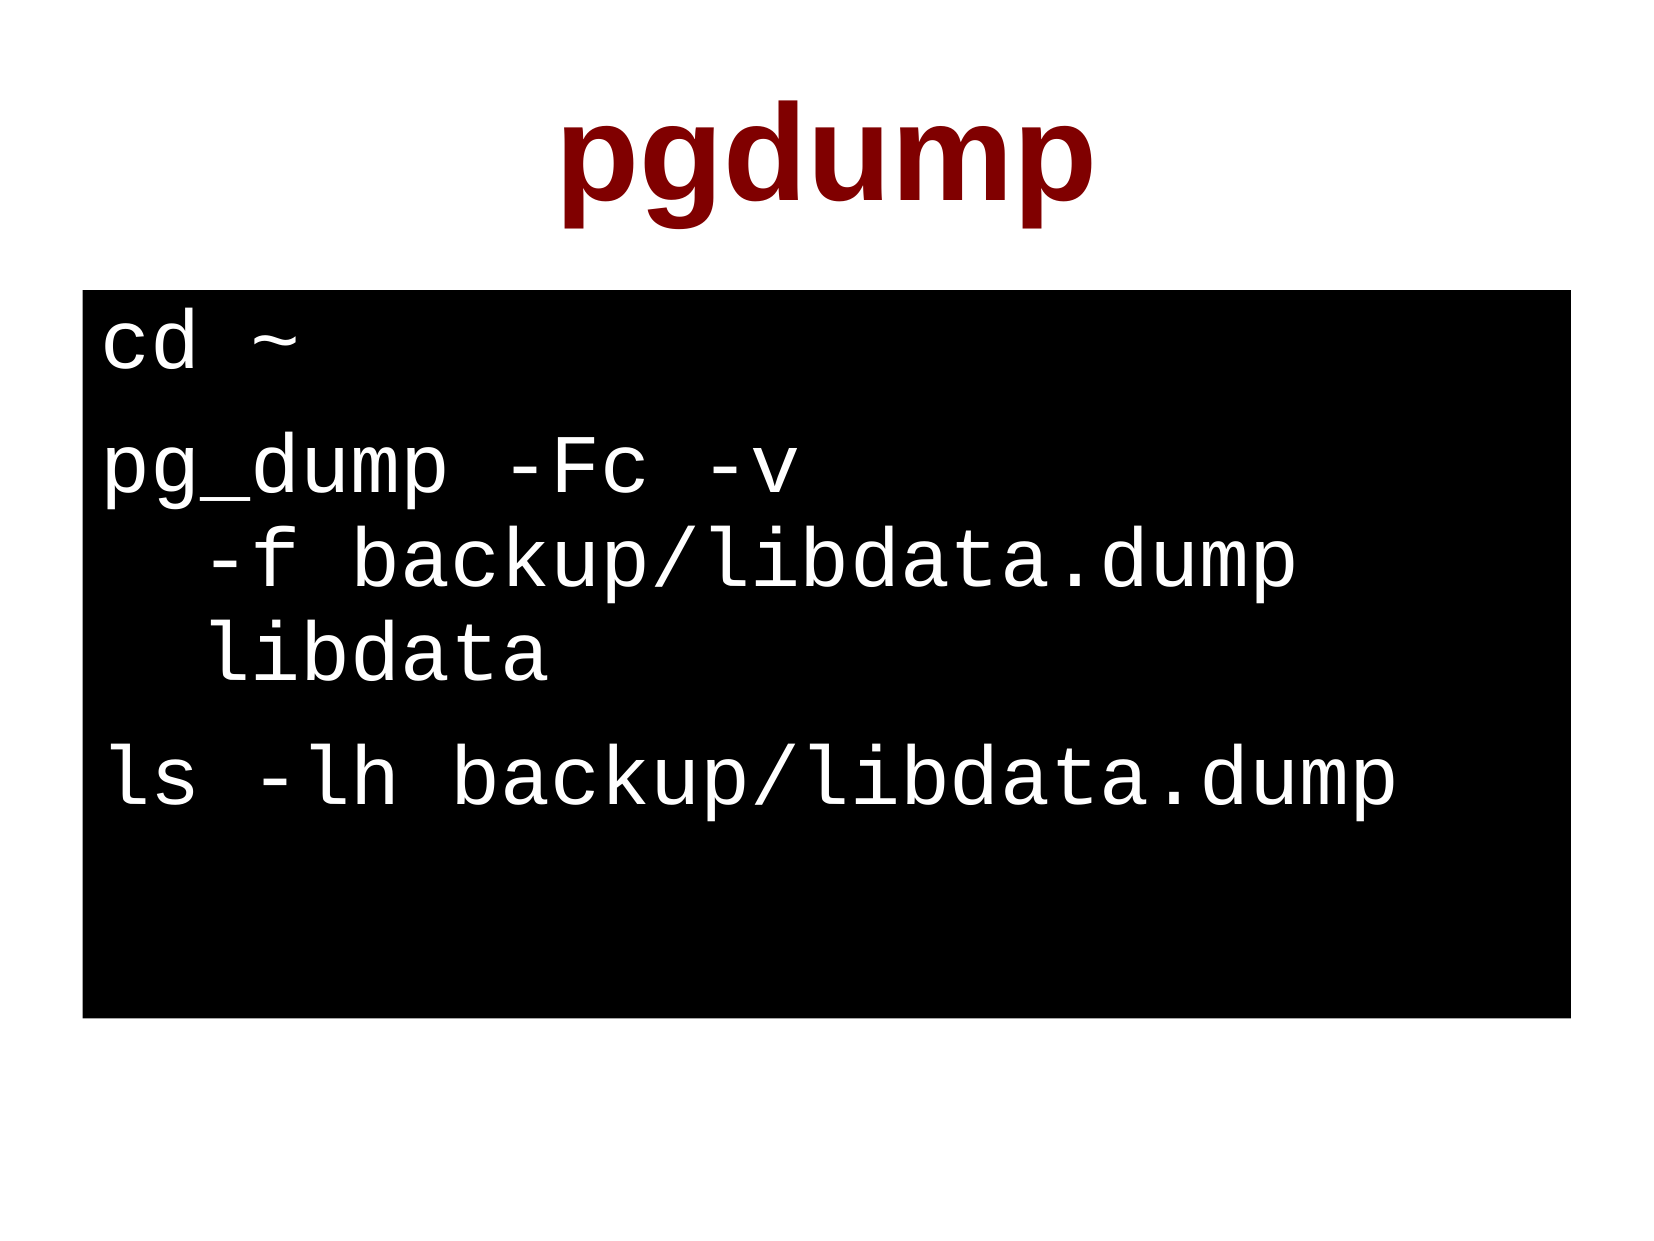

# pgdump
cd ~
pg_dump -Fc -v
 -f backup/libdata.dump
 libdata
ls -lh backup/libdata.dump